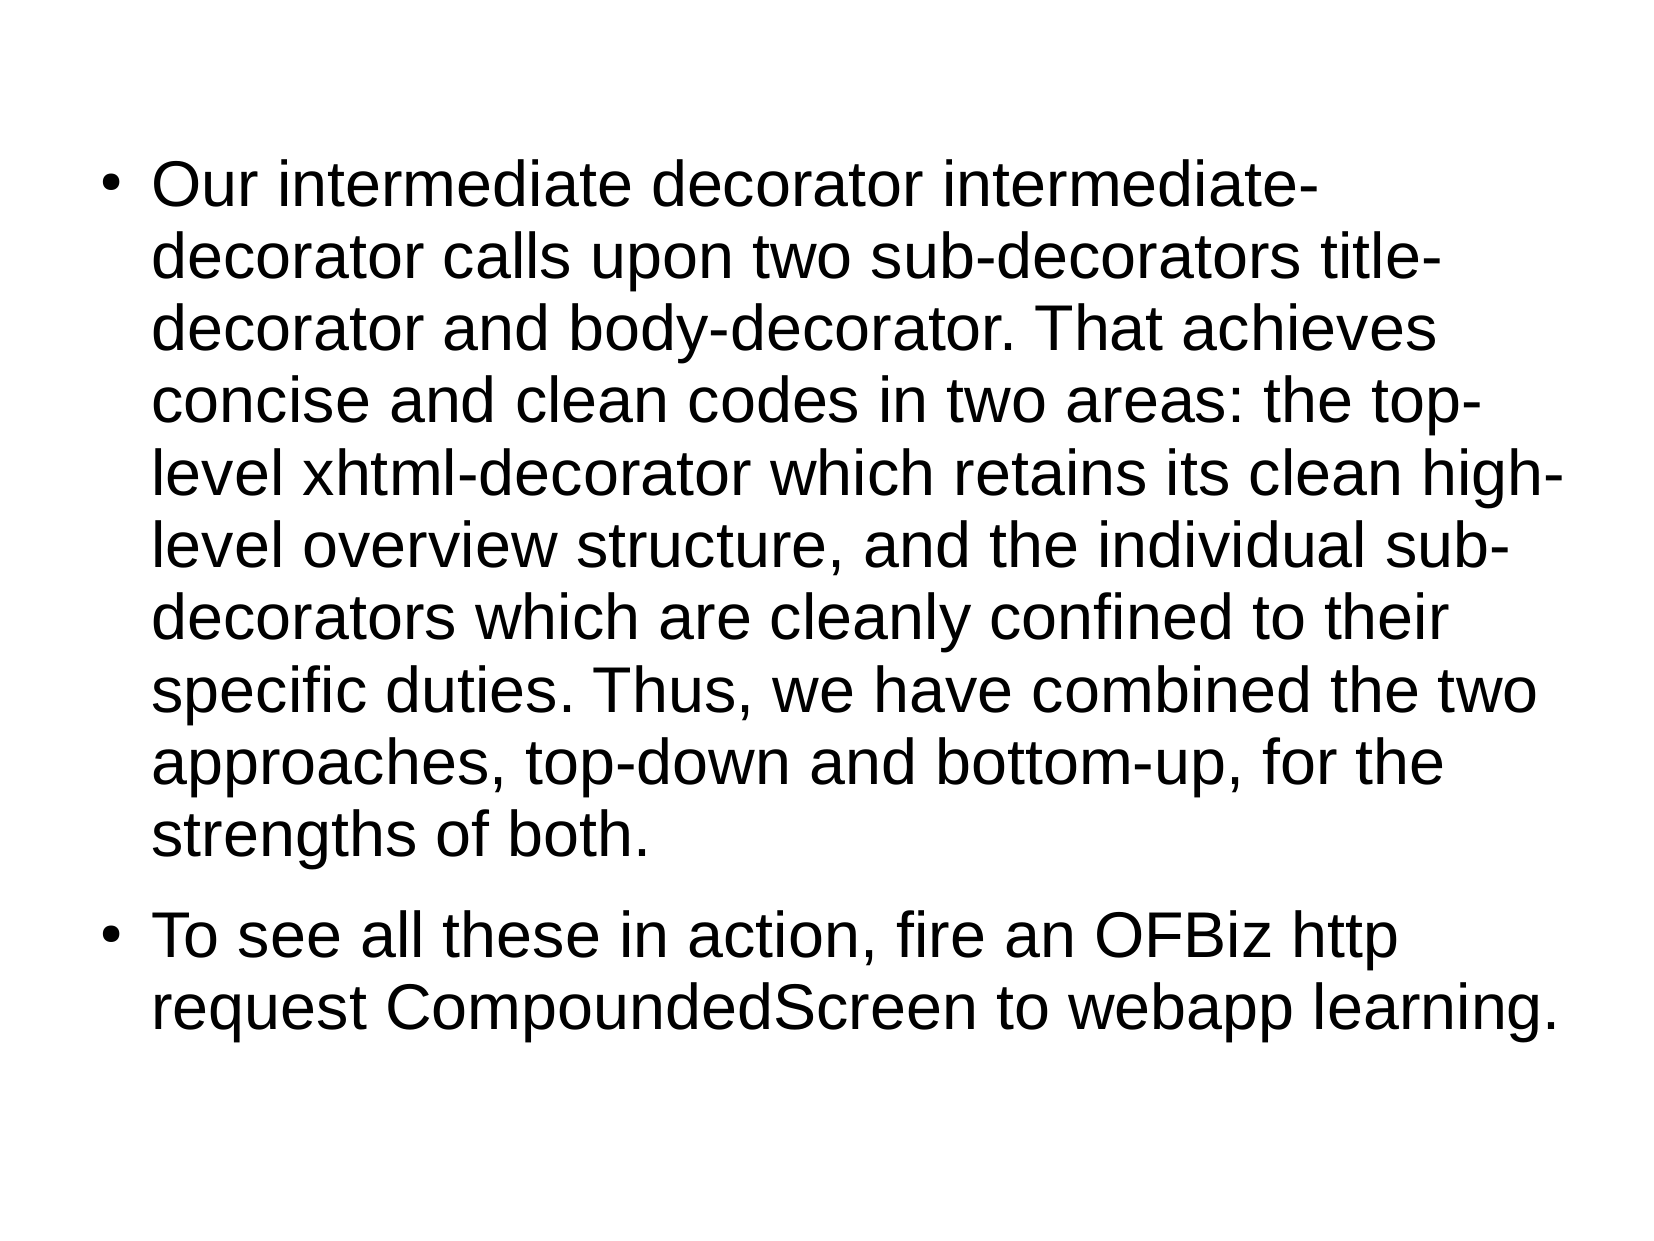

# Our intermediate decorator intermediate-decorator calls upon two sub-decorators title-decorator and body-decorator. That achieves concise and clean codes in two areas: the top-level xhtml-decorator which retains its clean high-level overview structure, and the individual sub-decorators which are cleanly confined to their specific duties. Thus, we have combined the two approaches, top-down and bottom-up, for the strengths of both.
To see all these in action, fire an OFBiz http request CompoundedScreen to webapp learning.